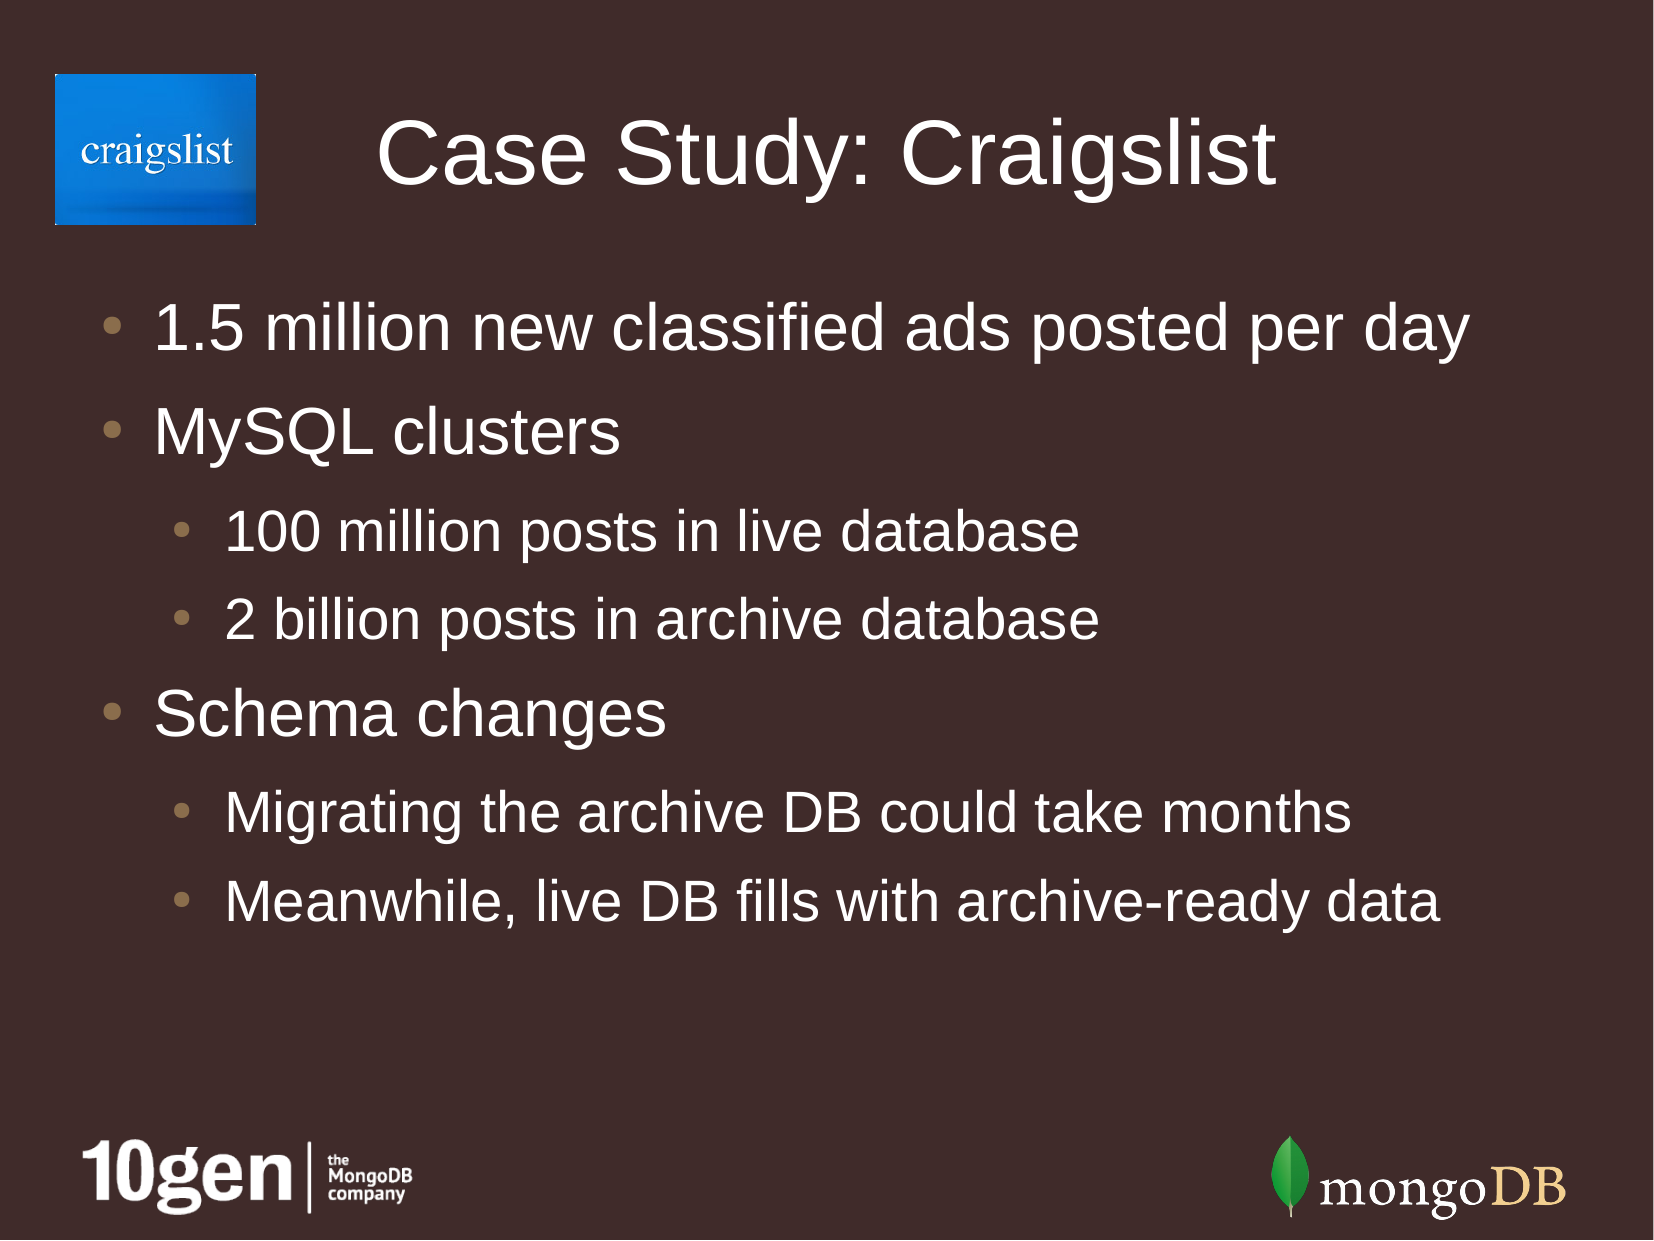

# Case Study: Craigslist
1.5 million new classified ads posted per day
MySQL clusters
100 million posts in live database
2 billion posts in archive database
Schema changes
Migrating the archive DB could take months
Meanwhile, live DB fills with archive-ready data